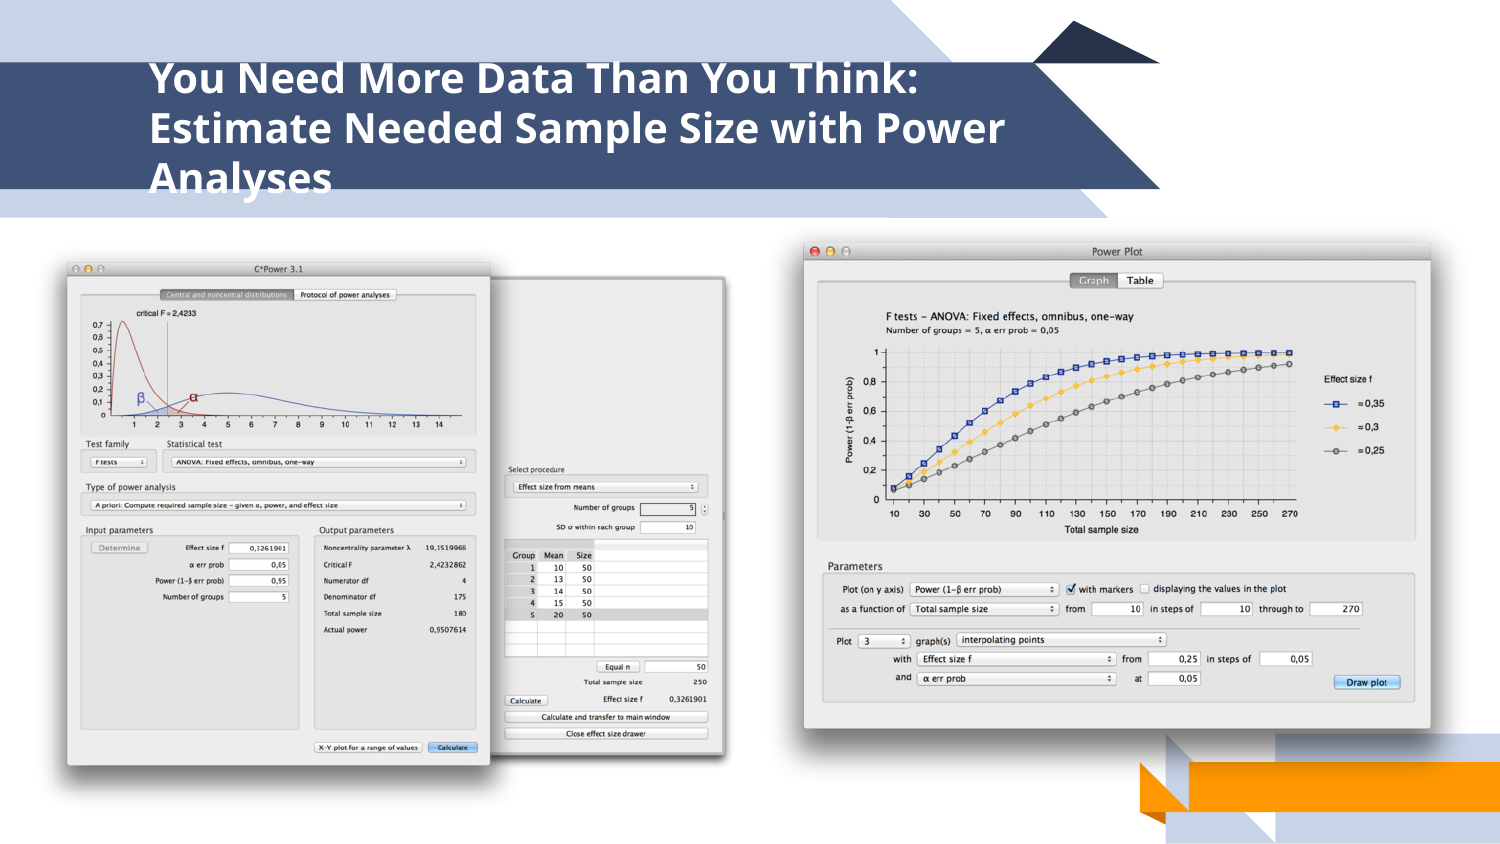

# You Need More Data Than You Think: Estimate Needed Sample Size with Power Analyses